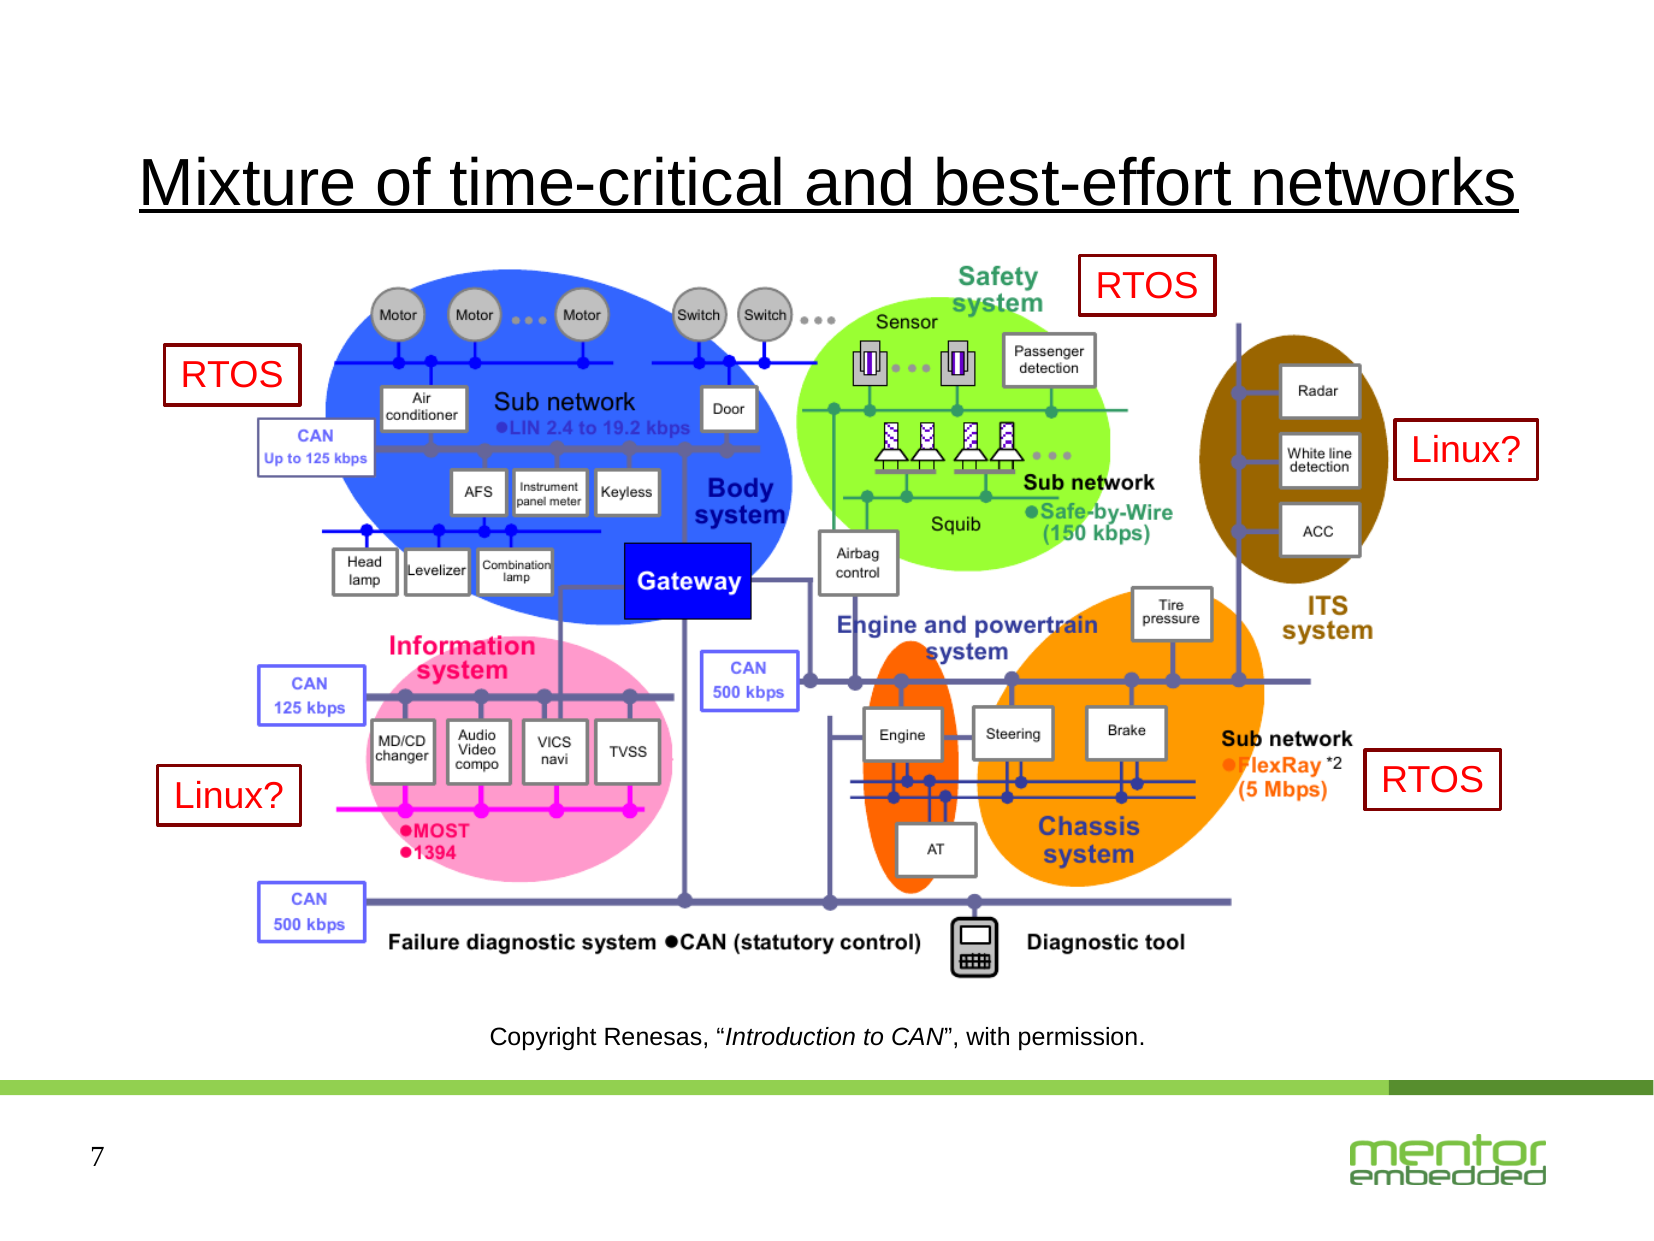

# Mixture of time-critical and best-effort networks
RTOS
RTOS
Linux?
RTOS
Linux?
Copyright Renesas, “Introduction to CAN”, with permission.
7